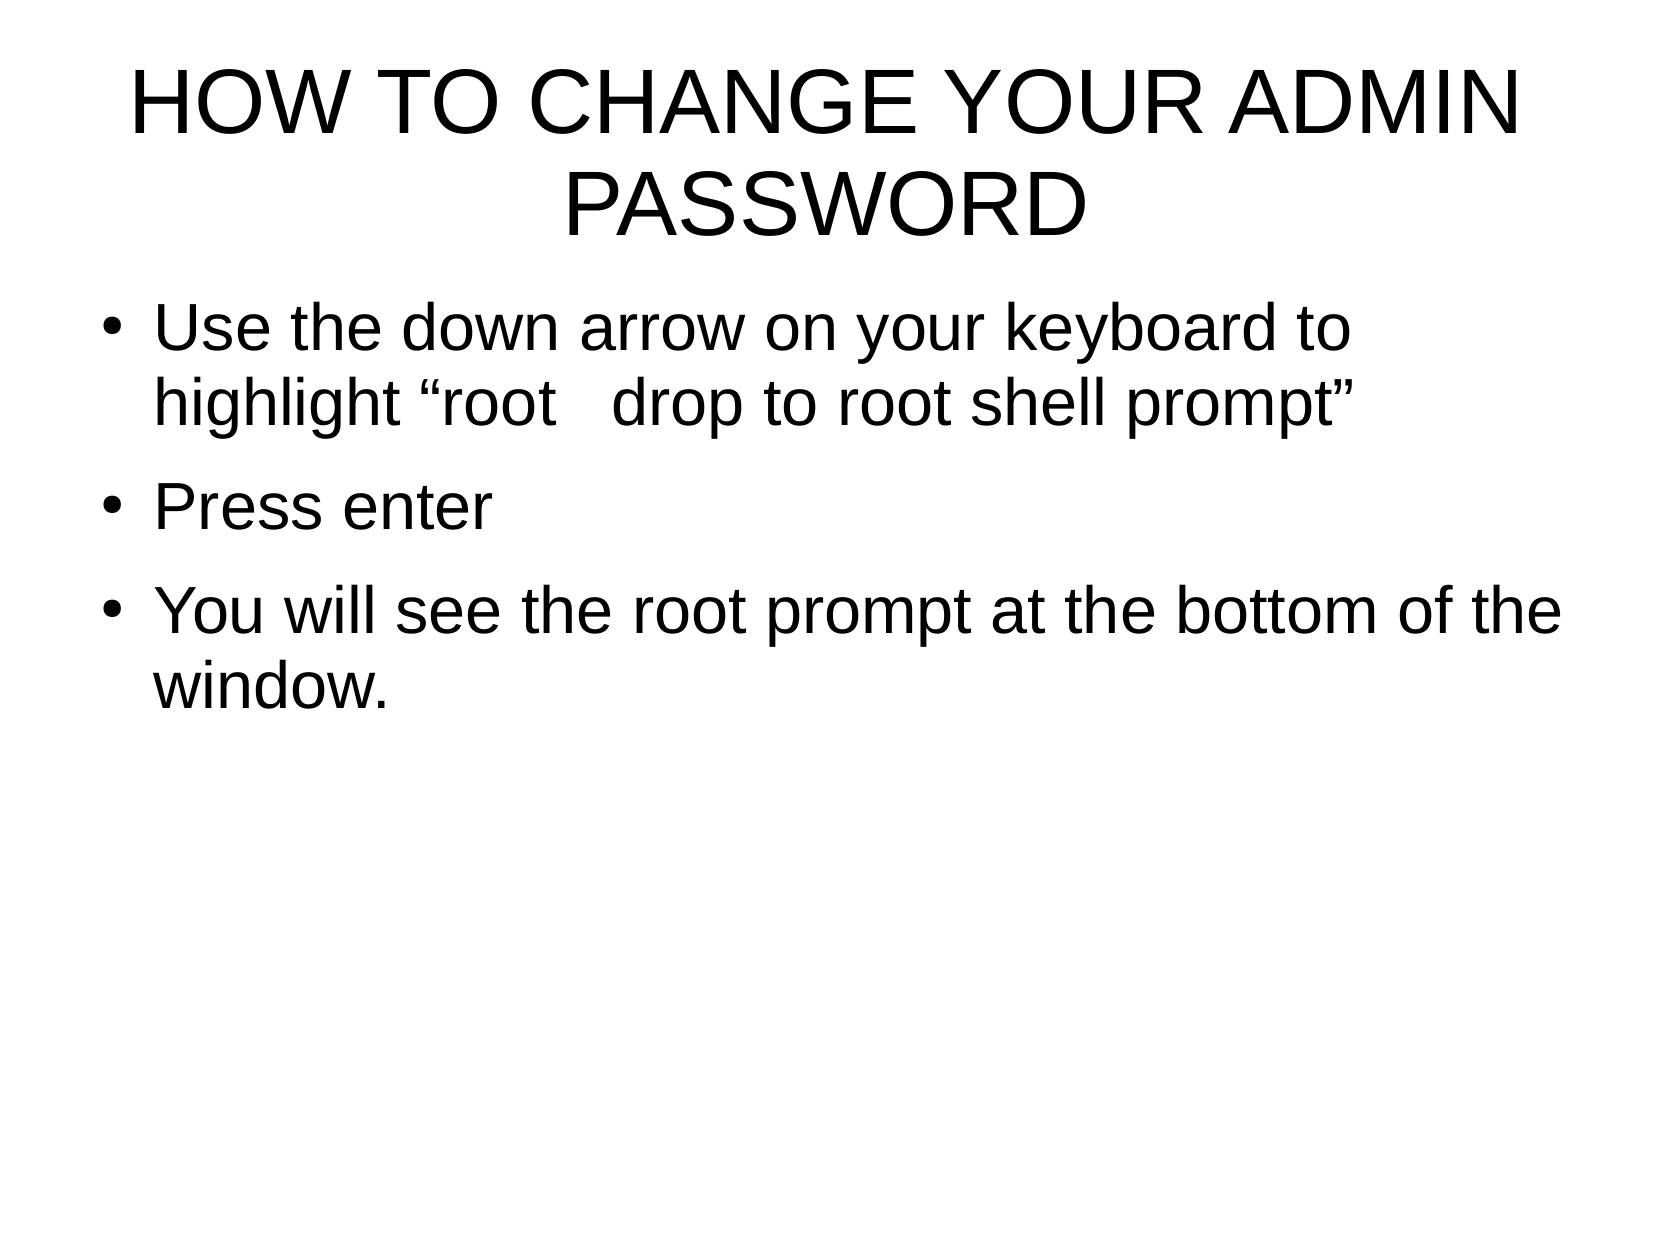

# HOW TO CHANGE YOUR ADMIN PASSWORD
Use the down arrow on your keyboard to highlight “root drop to root shell prompt”
Press enter
You will see the root prompt at the bottom of the window.